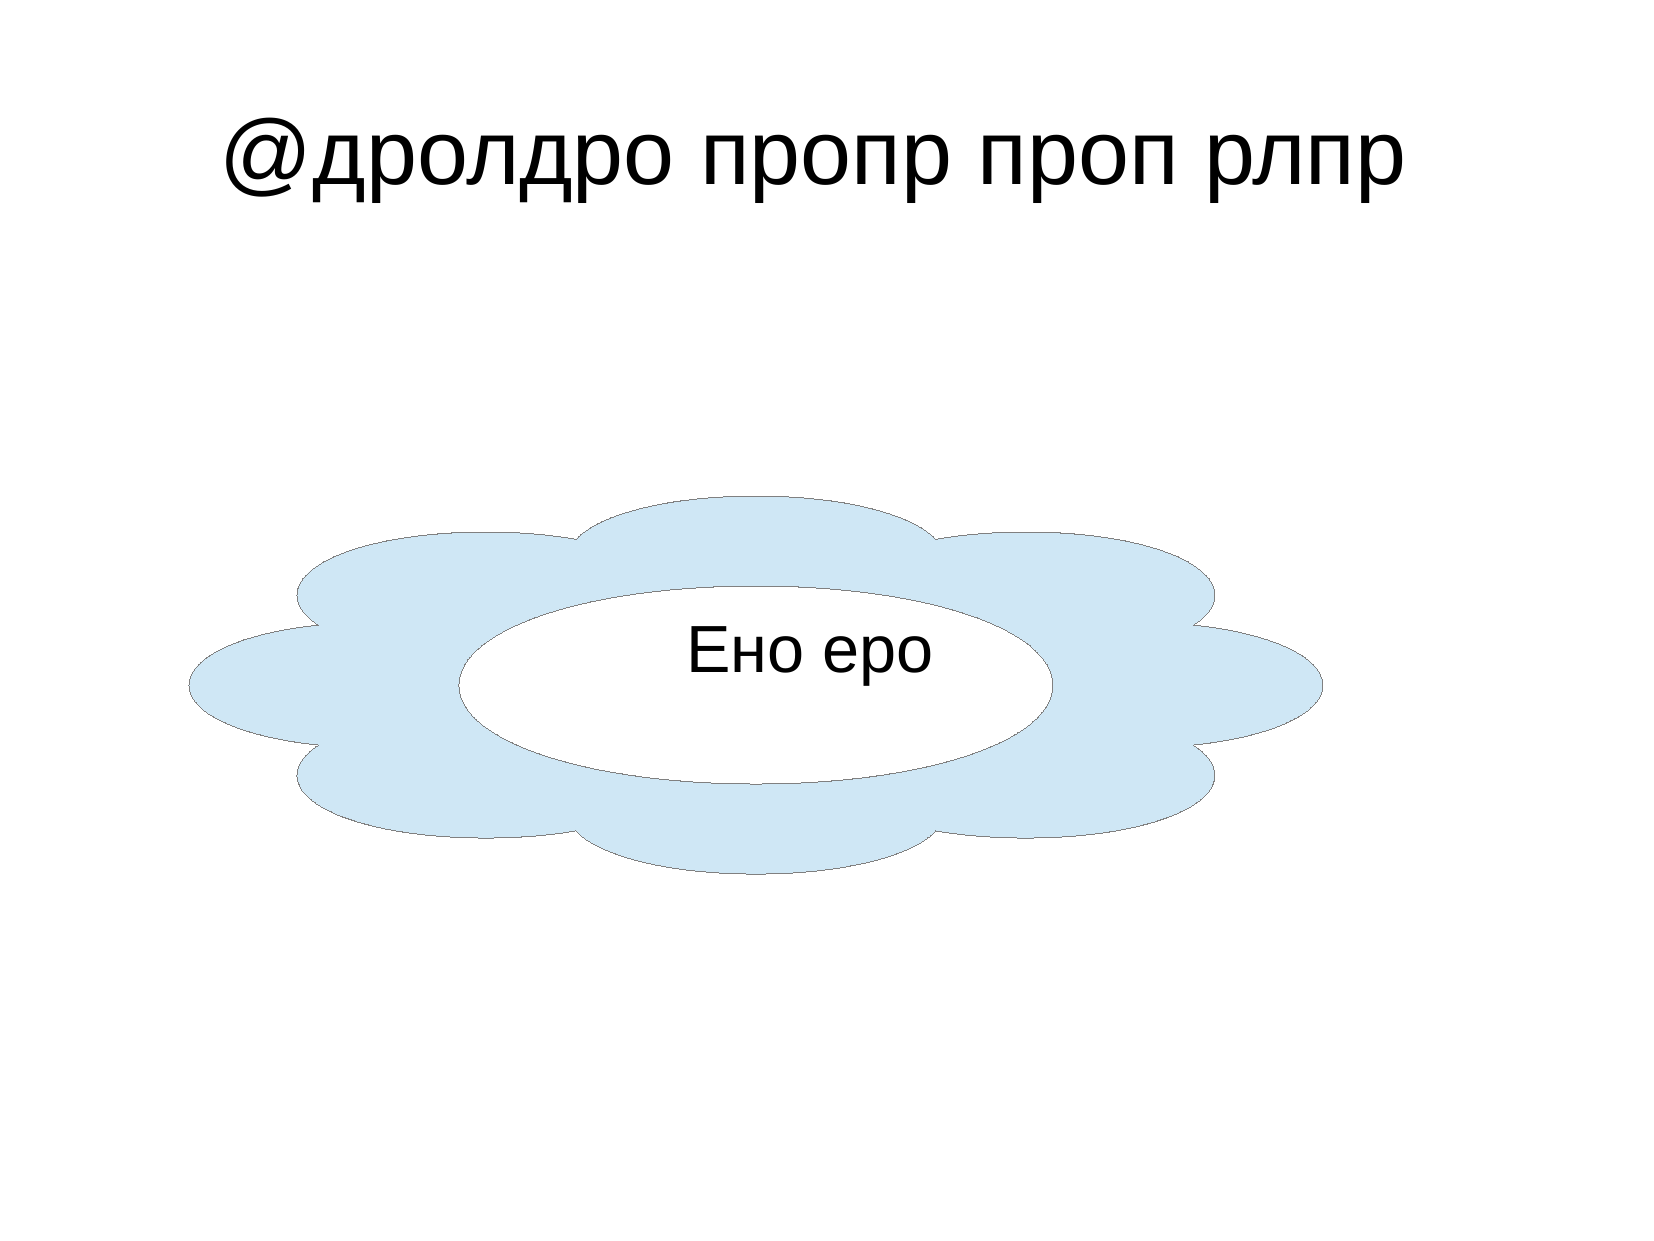

# @дролдро пропр проп рлпр
Ено еро